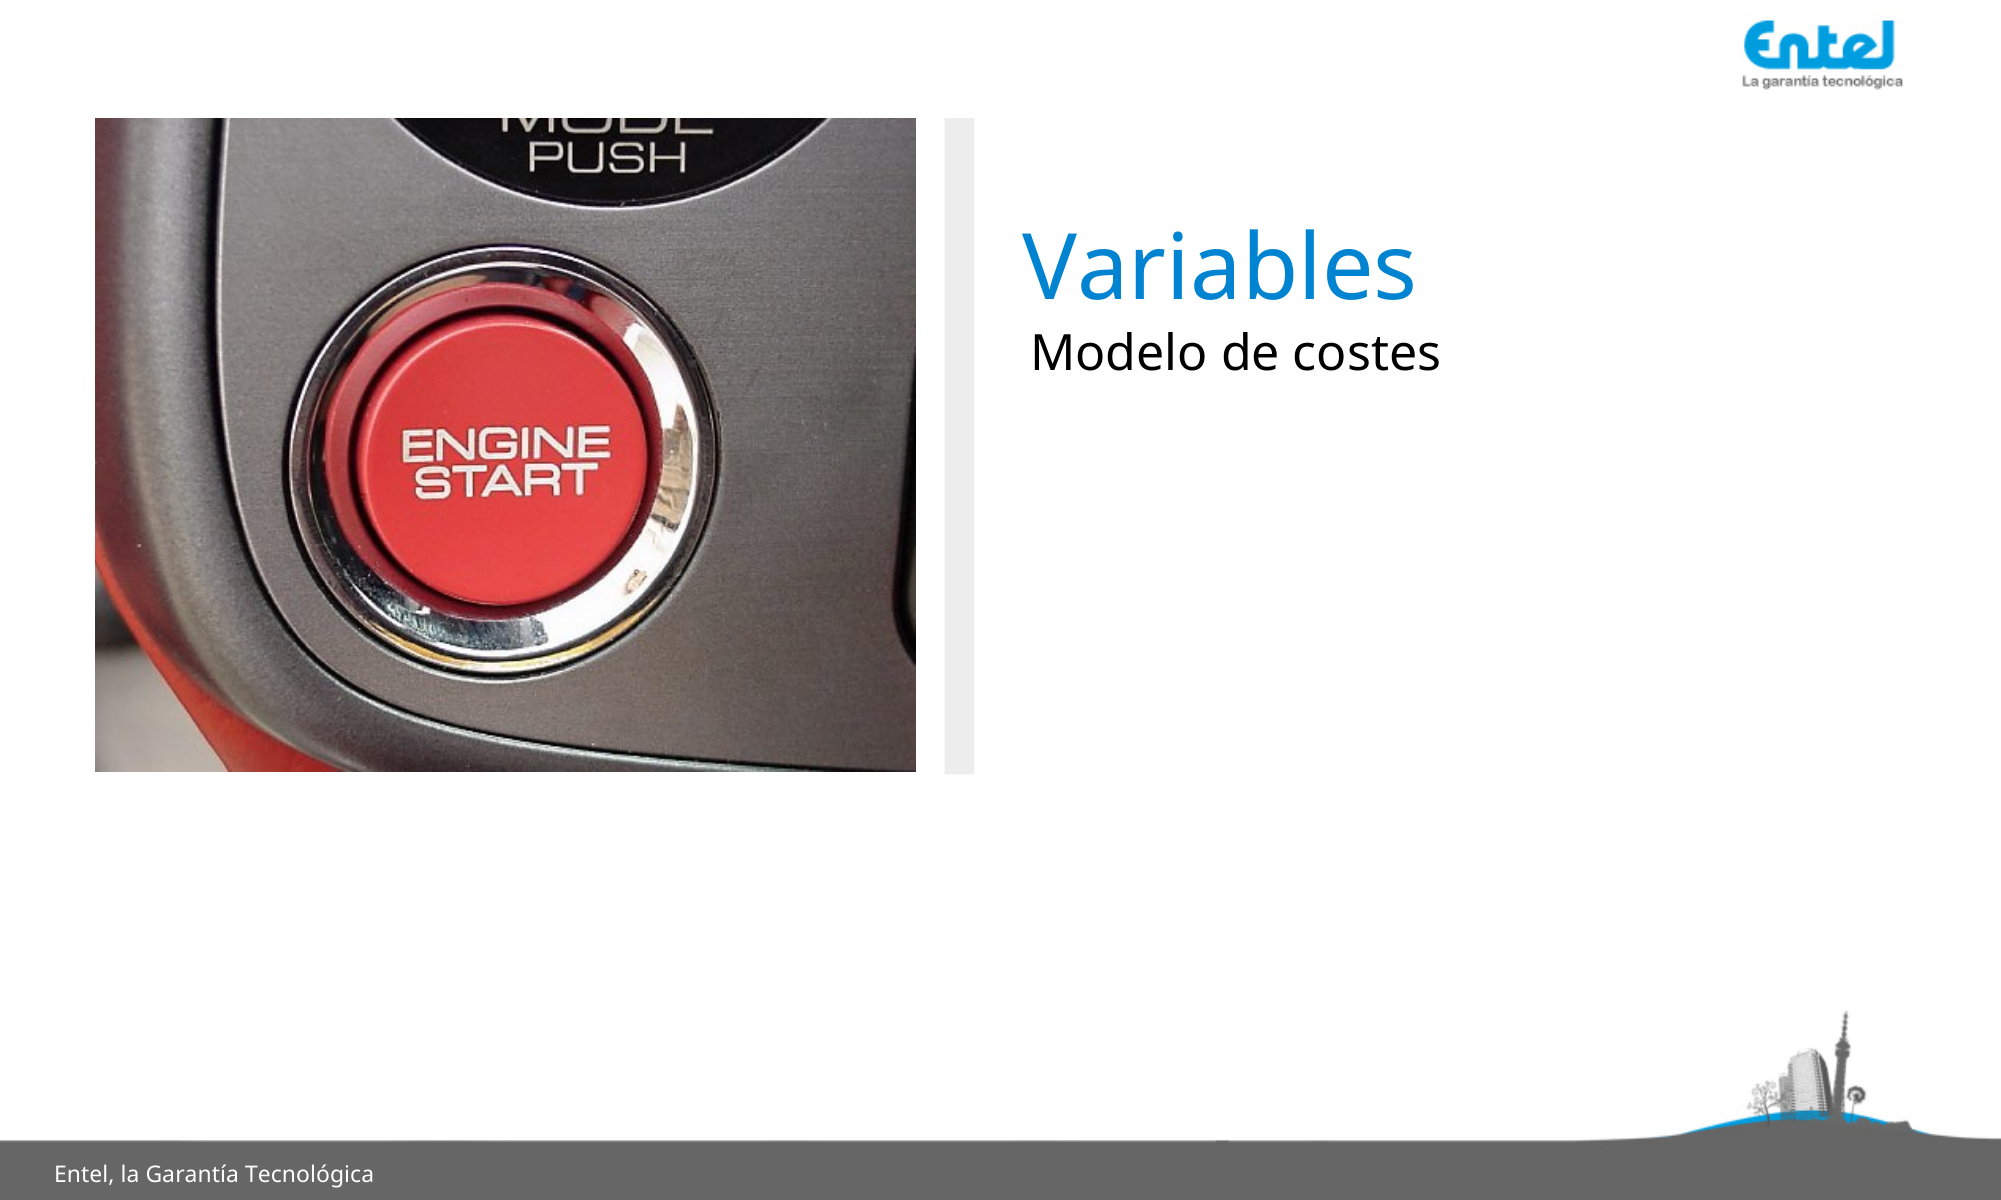

Variables
Modelo de costes
Entel, la Garantía Tecnológica